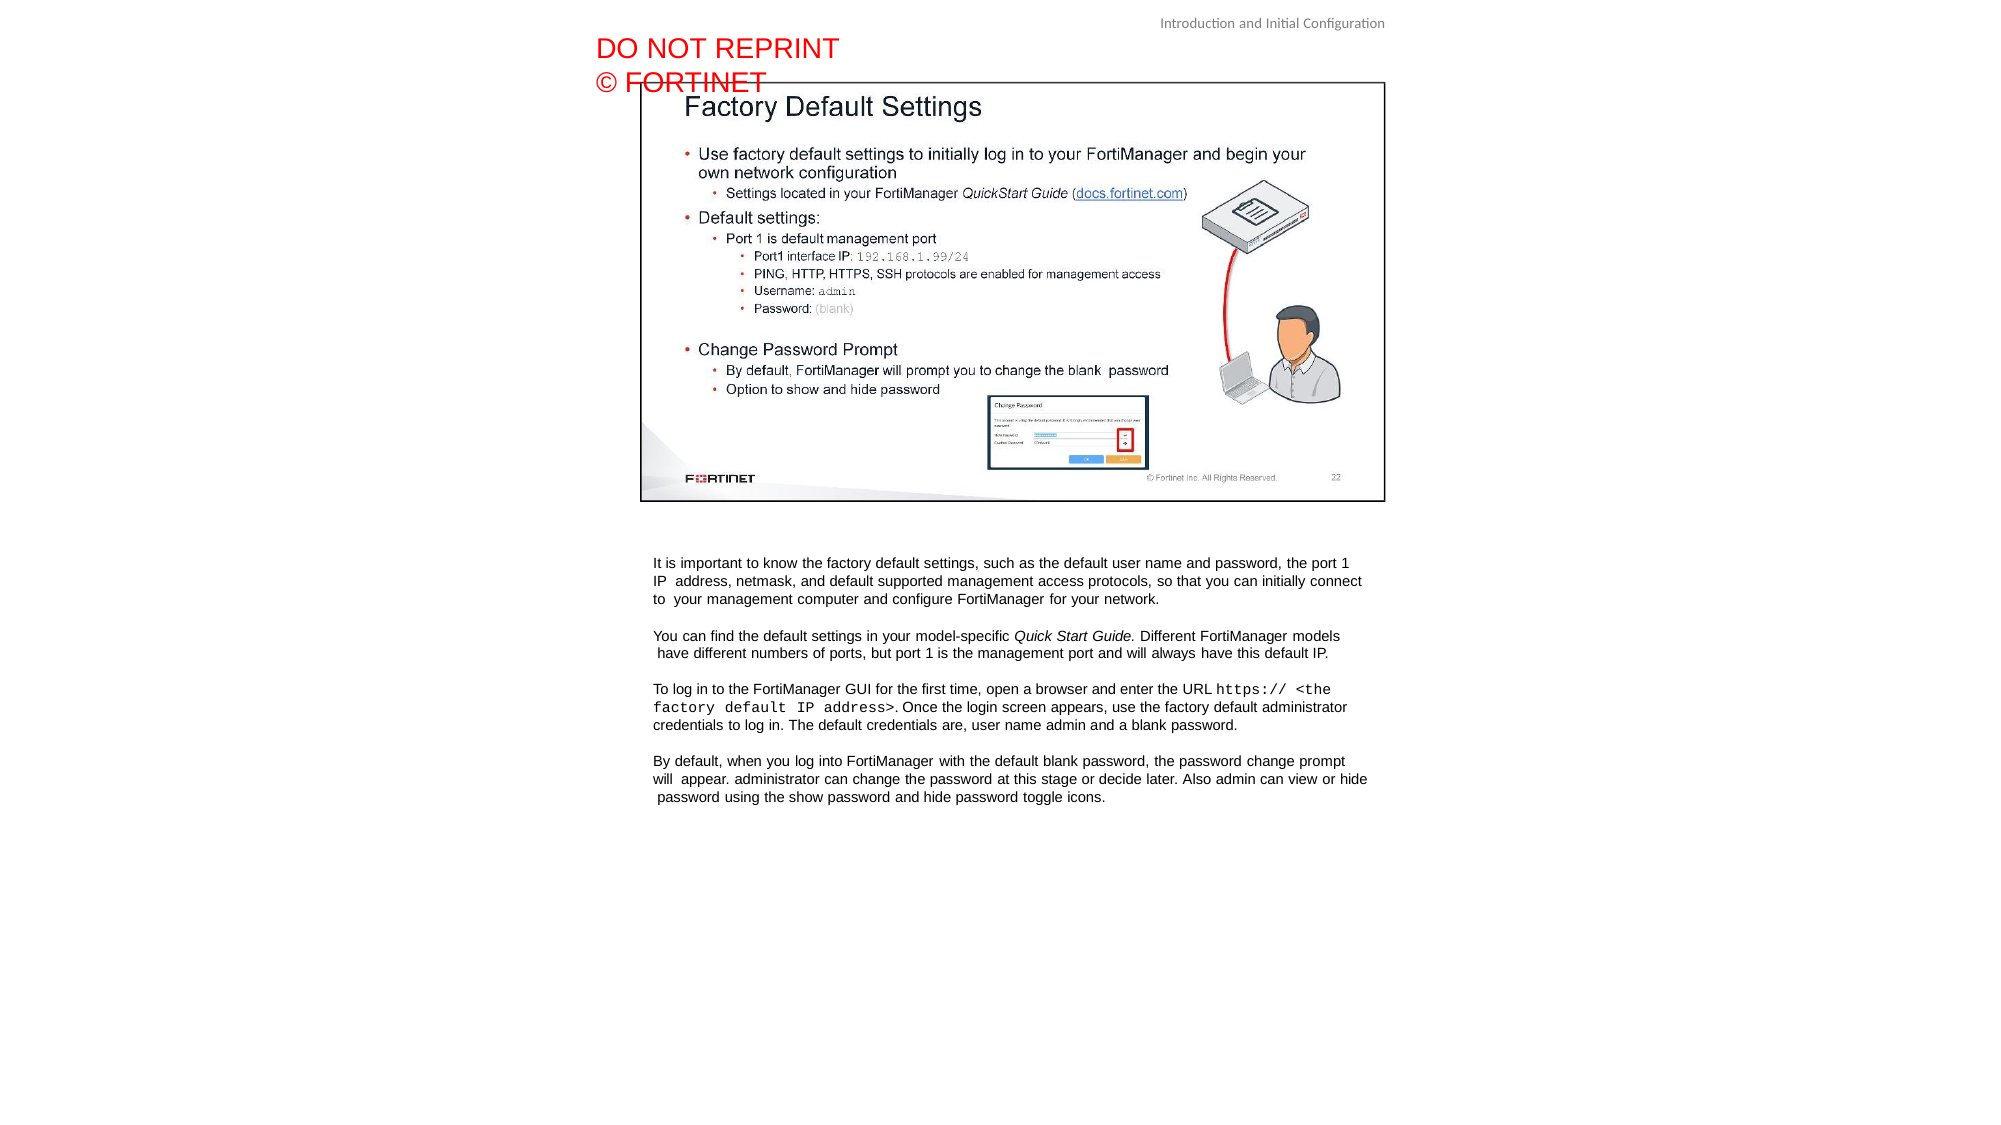

Introduction and Initial Configuration
DO NOT REPRINT
© FORTINET
It is important to know the factory default settings, such as the default user name and password, the port 1 IP address, netmask, and default supported management access protocols, so that you can initially connect to your management computer and configure FortiManager for your network.
You can find the default settings in your model-specific Quick Start Guide. Different FortiManager models have different numbers of ports, but port 1 is the management port and will always have this default IP.
To log in to the FortiManager GUI for the first time, open a browser and enter the URL https:// <the factory default IP address>. Once the login screen appears, use the factory default administrator credentials to log in. The default credentials are, user name admin and a blank password.
By default, when you log into FortiManager with the default blank password, the password change prompt will appear. administrator can change the password at this stage or decide later. Also admin can view or hide password using the show password and hide password toggle icons.
FortiManager 6.2 Study Guide
1